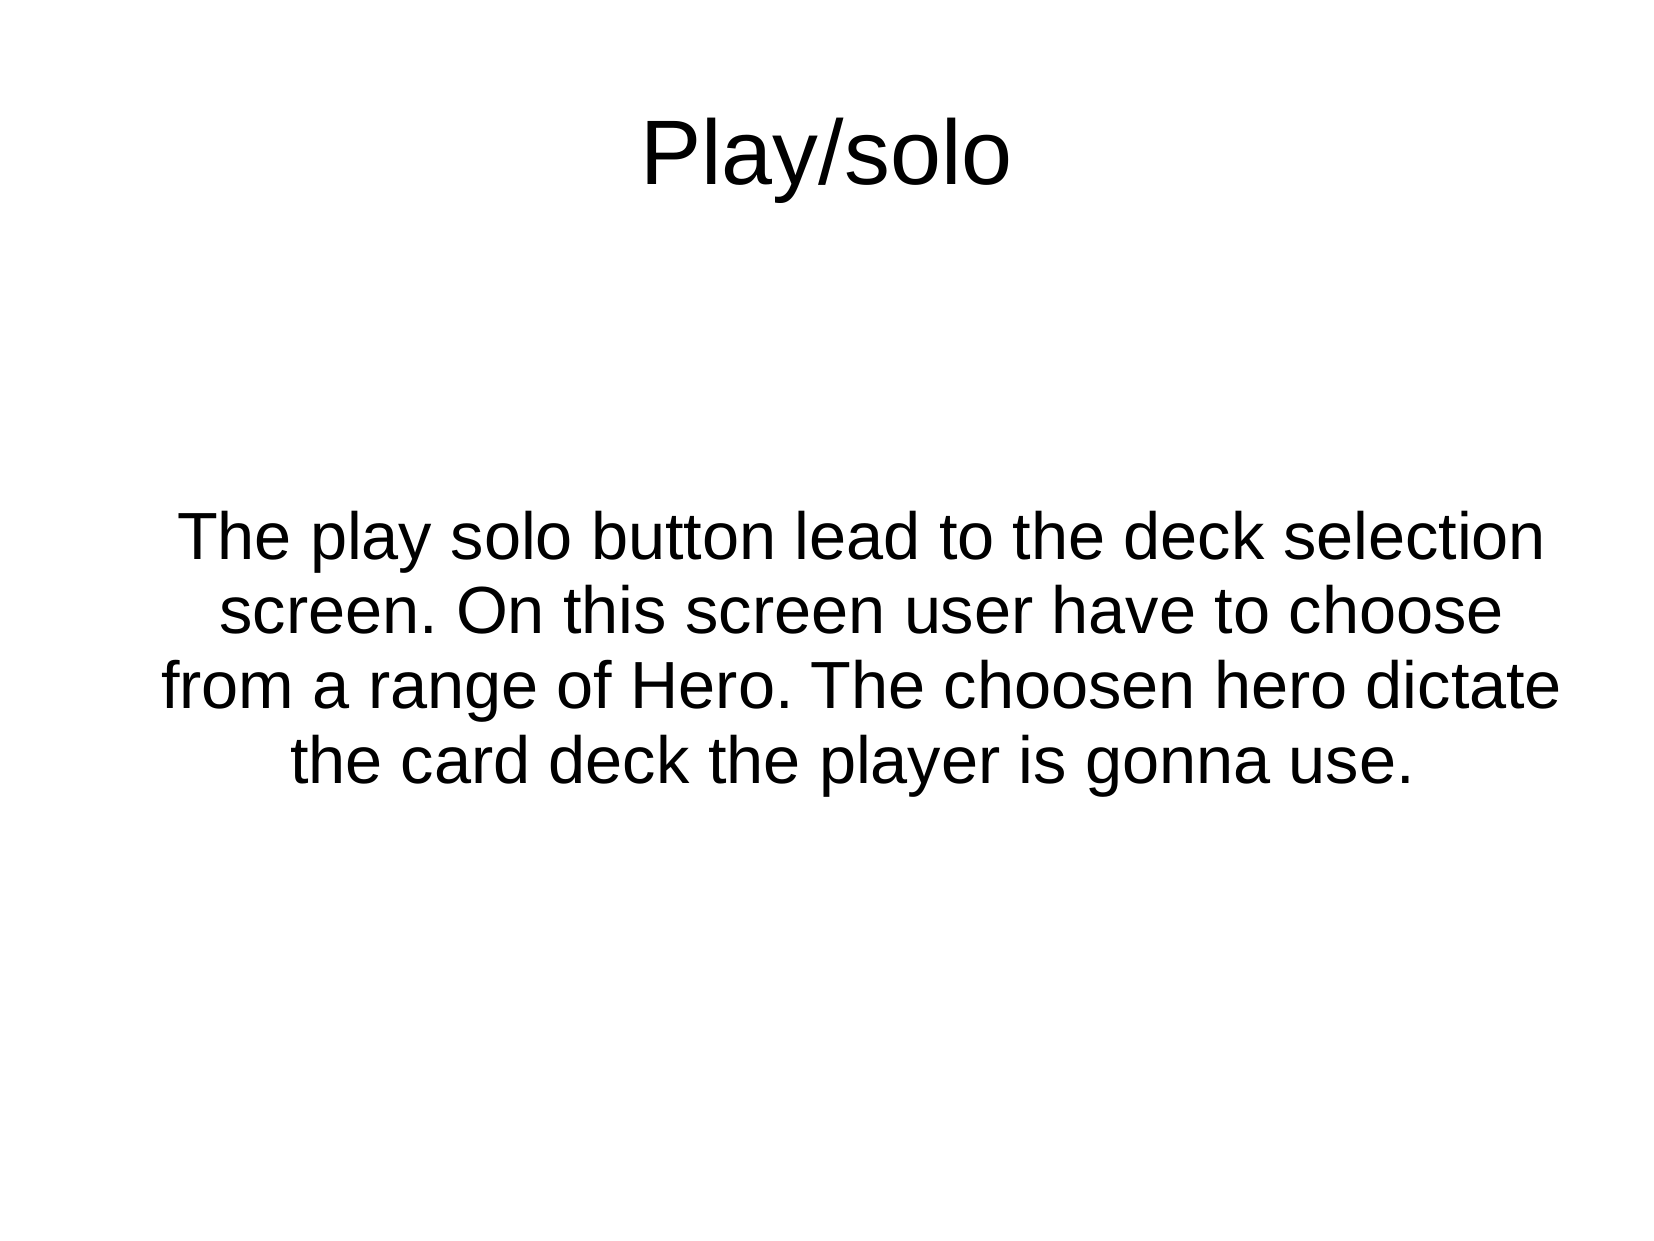

# Play/solo
The play solo button lead to the deck selection screen. On this screen user have to choose from a range of Hero. The choosen hero dictate the card deck the player is gonna use.